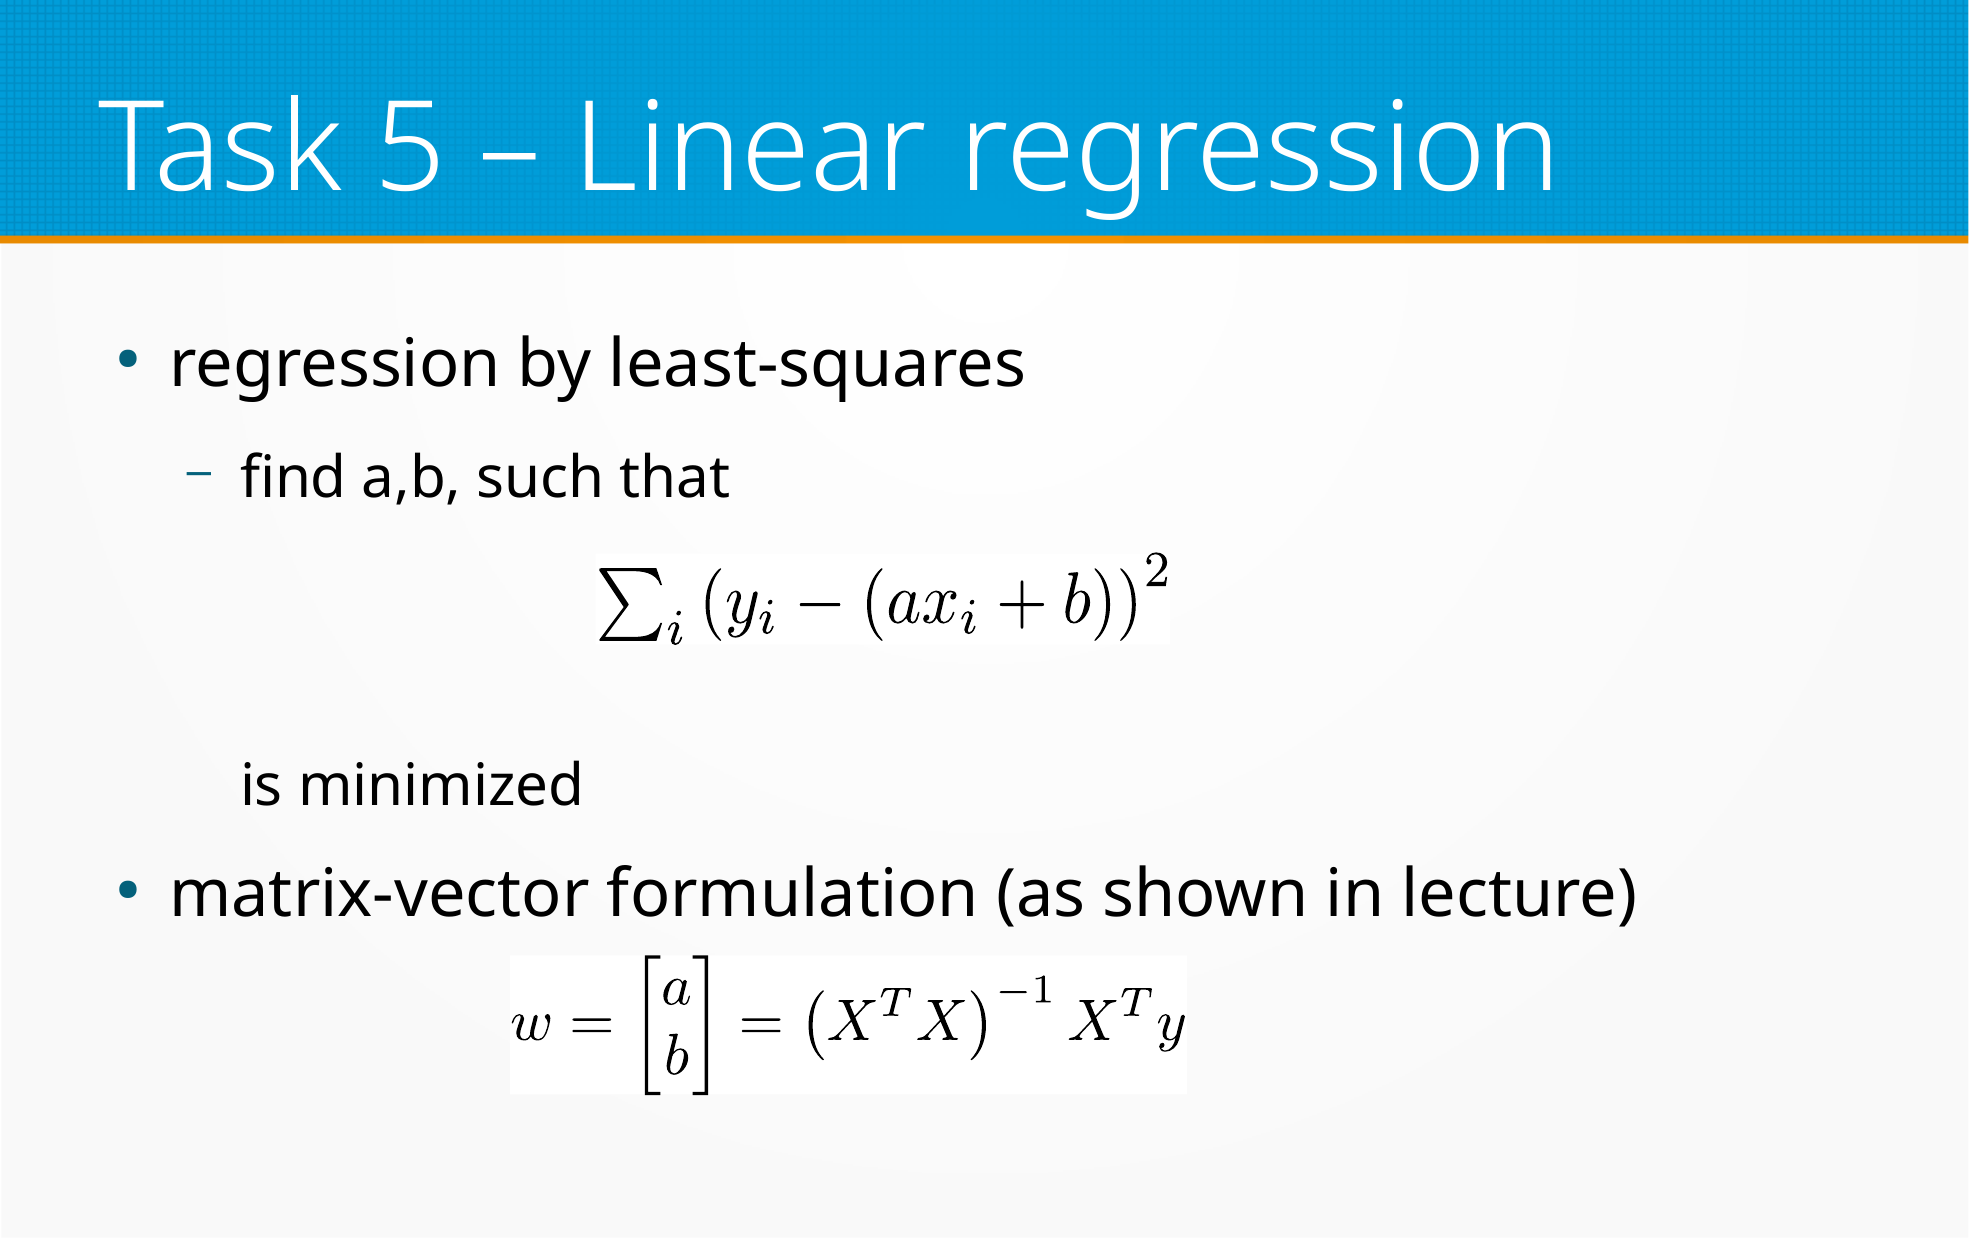

# Task 5 – Linear regression
regression by least-squares
find a,b, such that
is minimized
matrix-vector formulation (as shown in lecture)